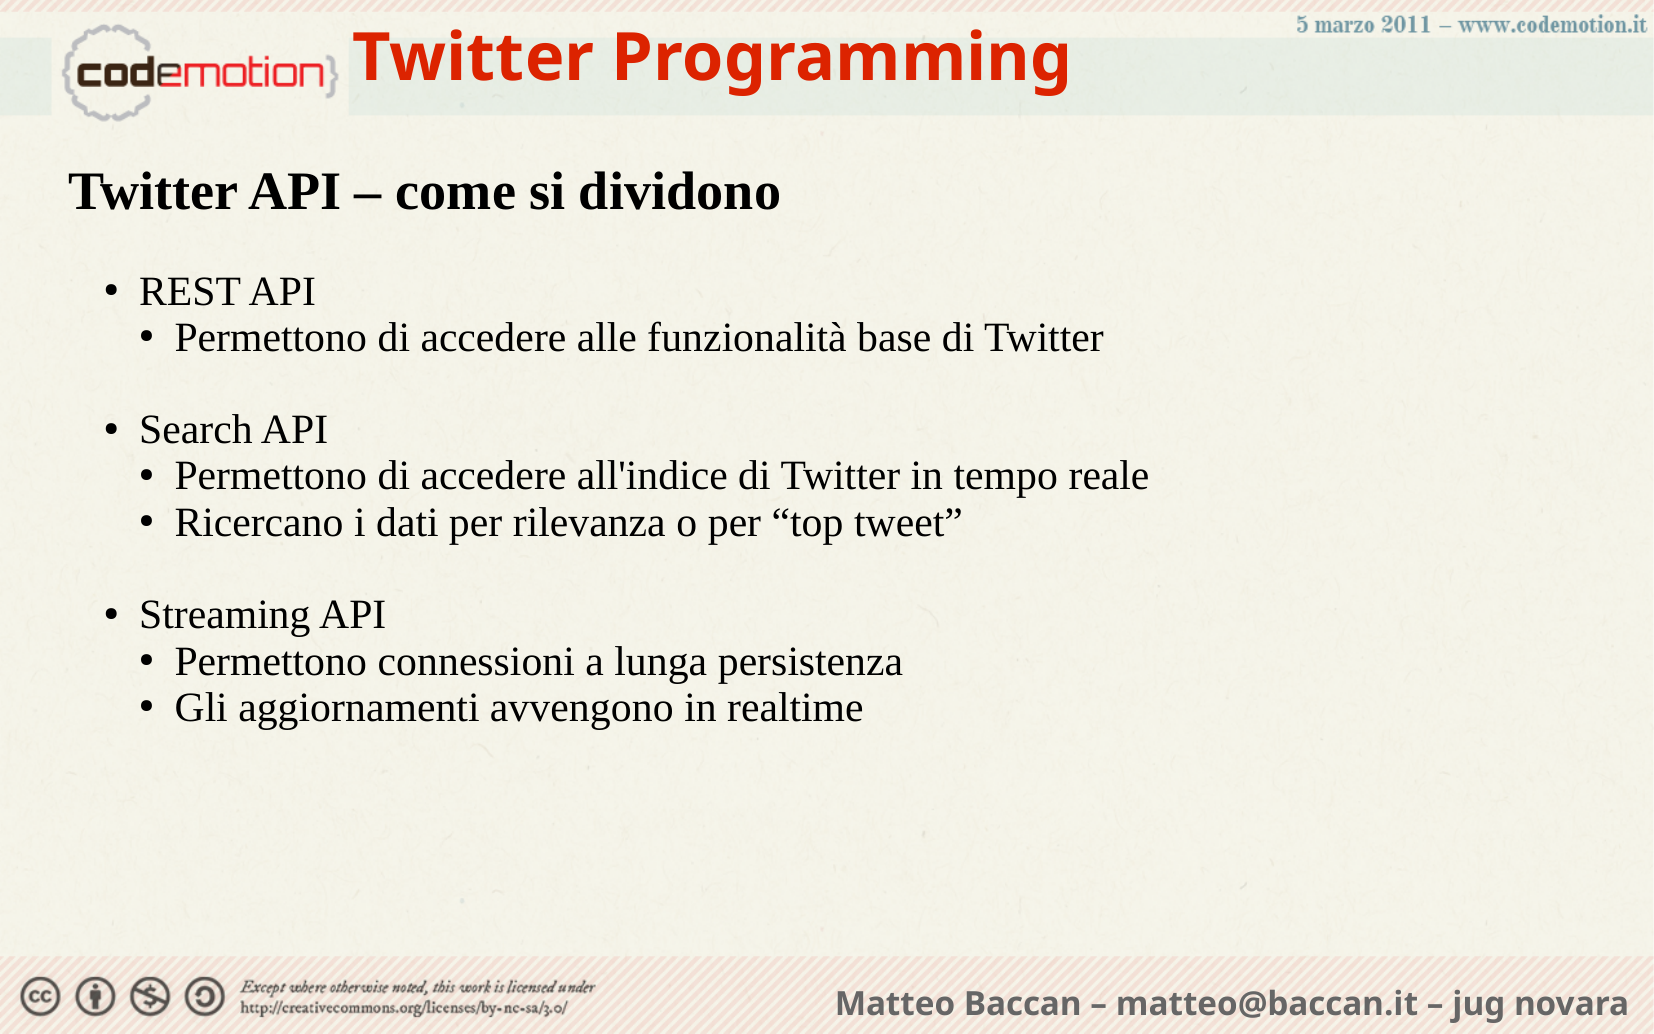

# Twitter Programming
Twitter API – come si dividono
REST API
Permettono di accedere alle funzionalità base di Twitter
Search API
Permettono di accedere all'indice di Twitter in tempo reale
Ricercano i dati per rilevanza o per “top tweet”
Streaming API
Permettono connessioni a lunga persistenza
Gli aggiornamenti avvengono in realtime
15
Twitter Programming - Matteo Baccan - matteo@baccan.it